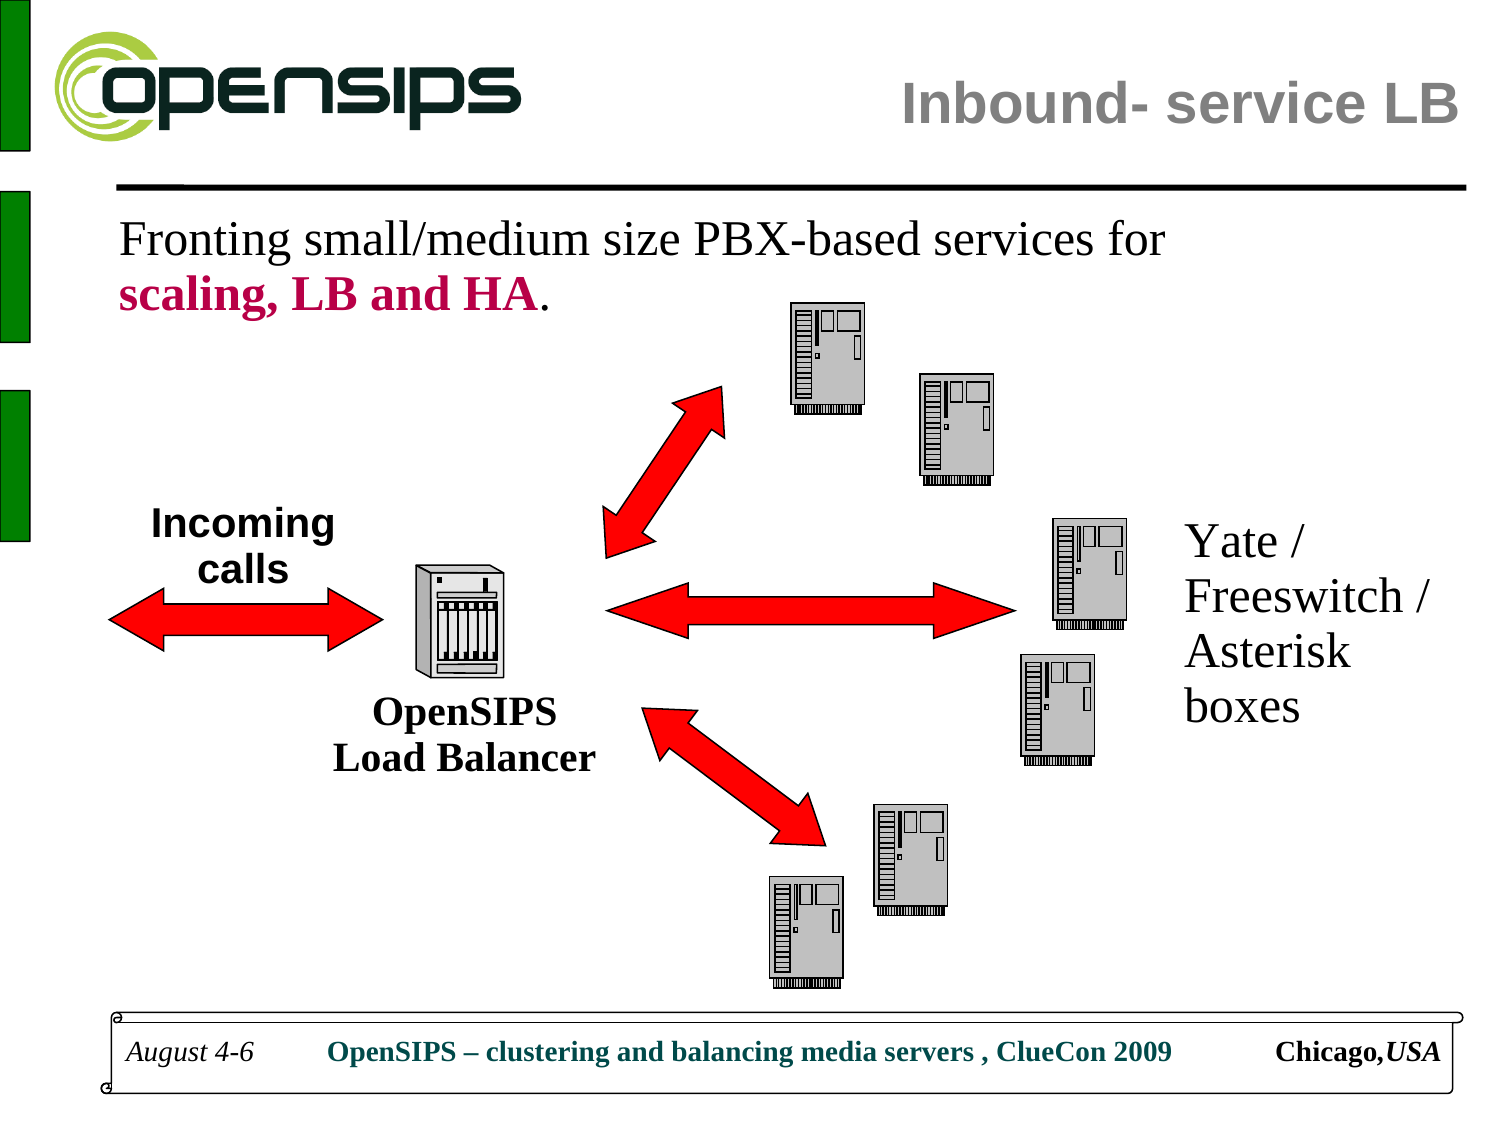

# Inbound- service LB
Fronting small/medium size PBX-based services for
scaling, LB and HA.
Incoming
calls
Yate /
Freeswitch /
Asterisk
boxes
OpenSIPS
Load Balancer